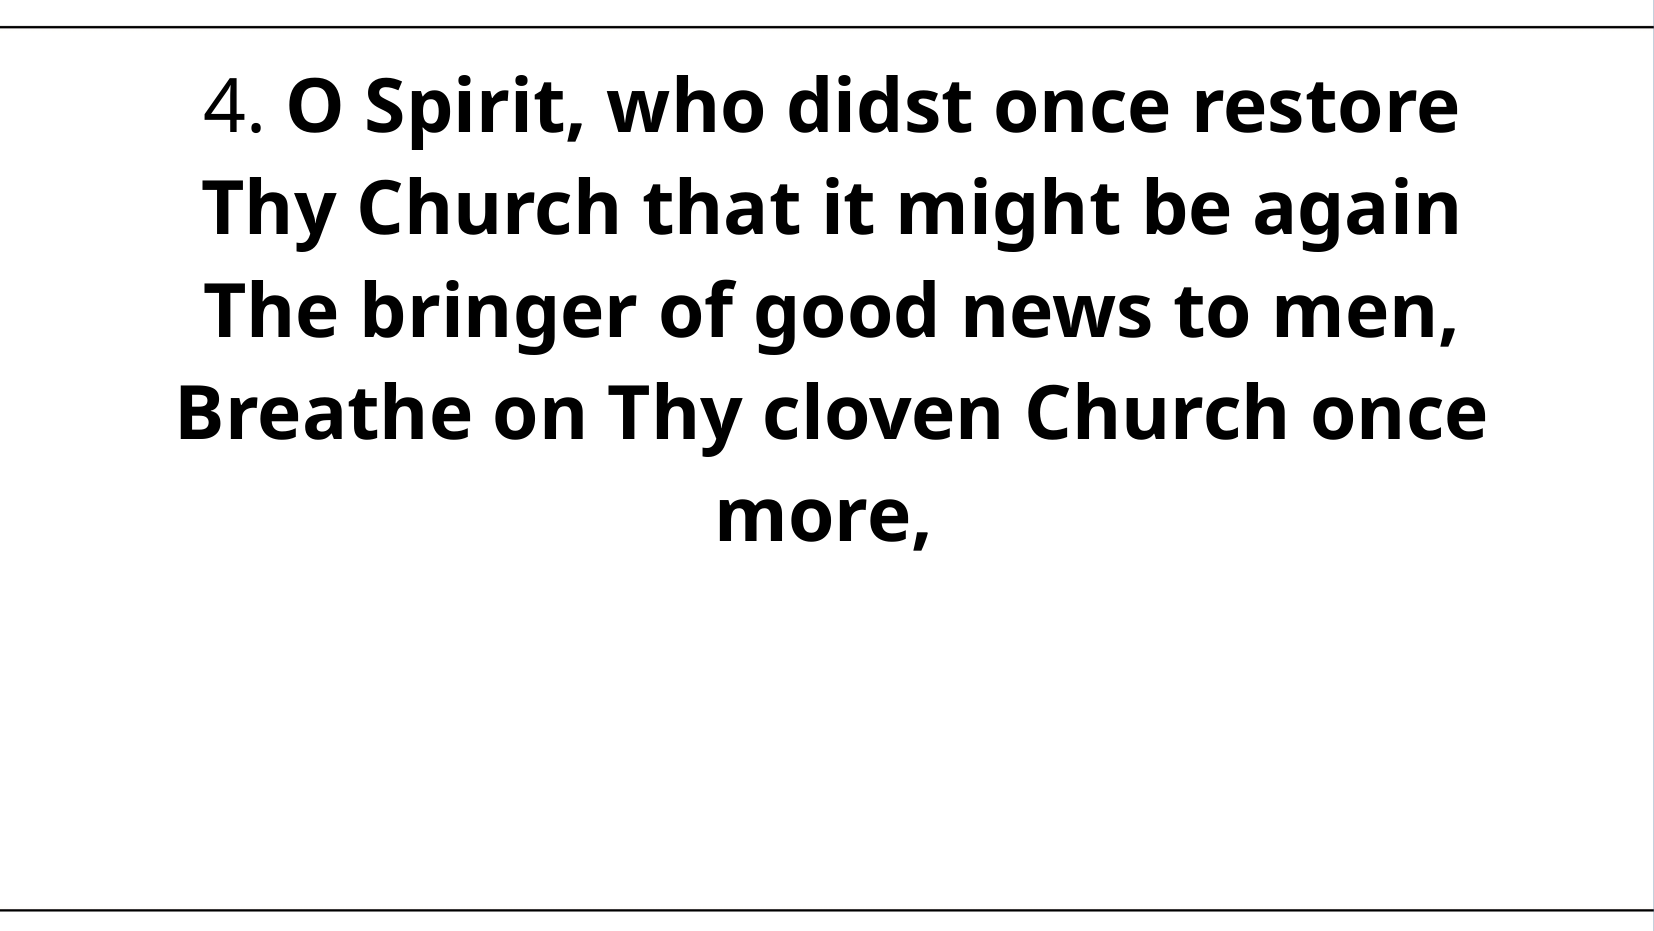

4. O Spirit, who didst once restore
Thy Church that it might be again
The bringer of good news to men,
Breathe on Thy cloven Church once more,